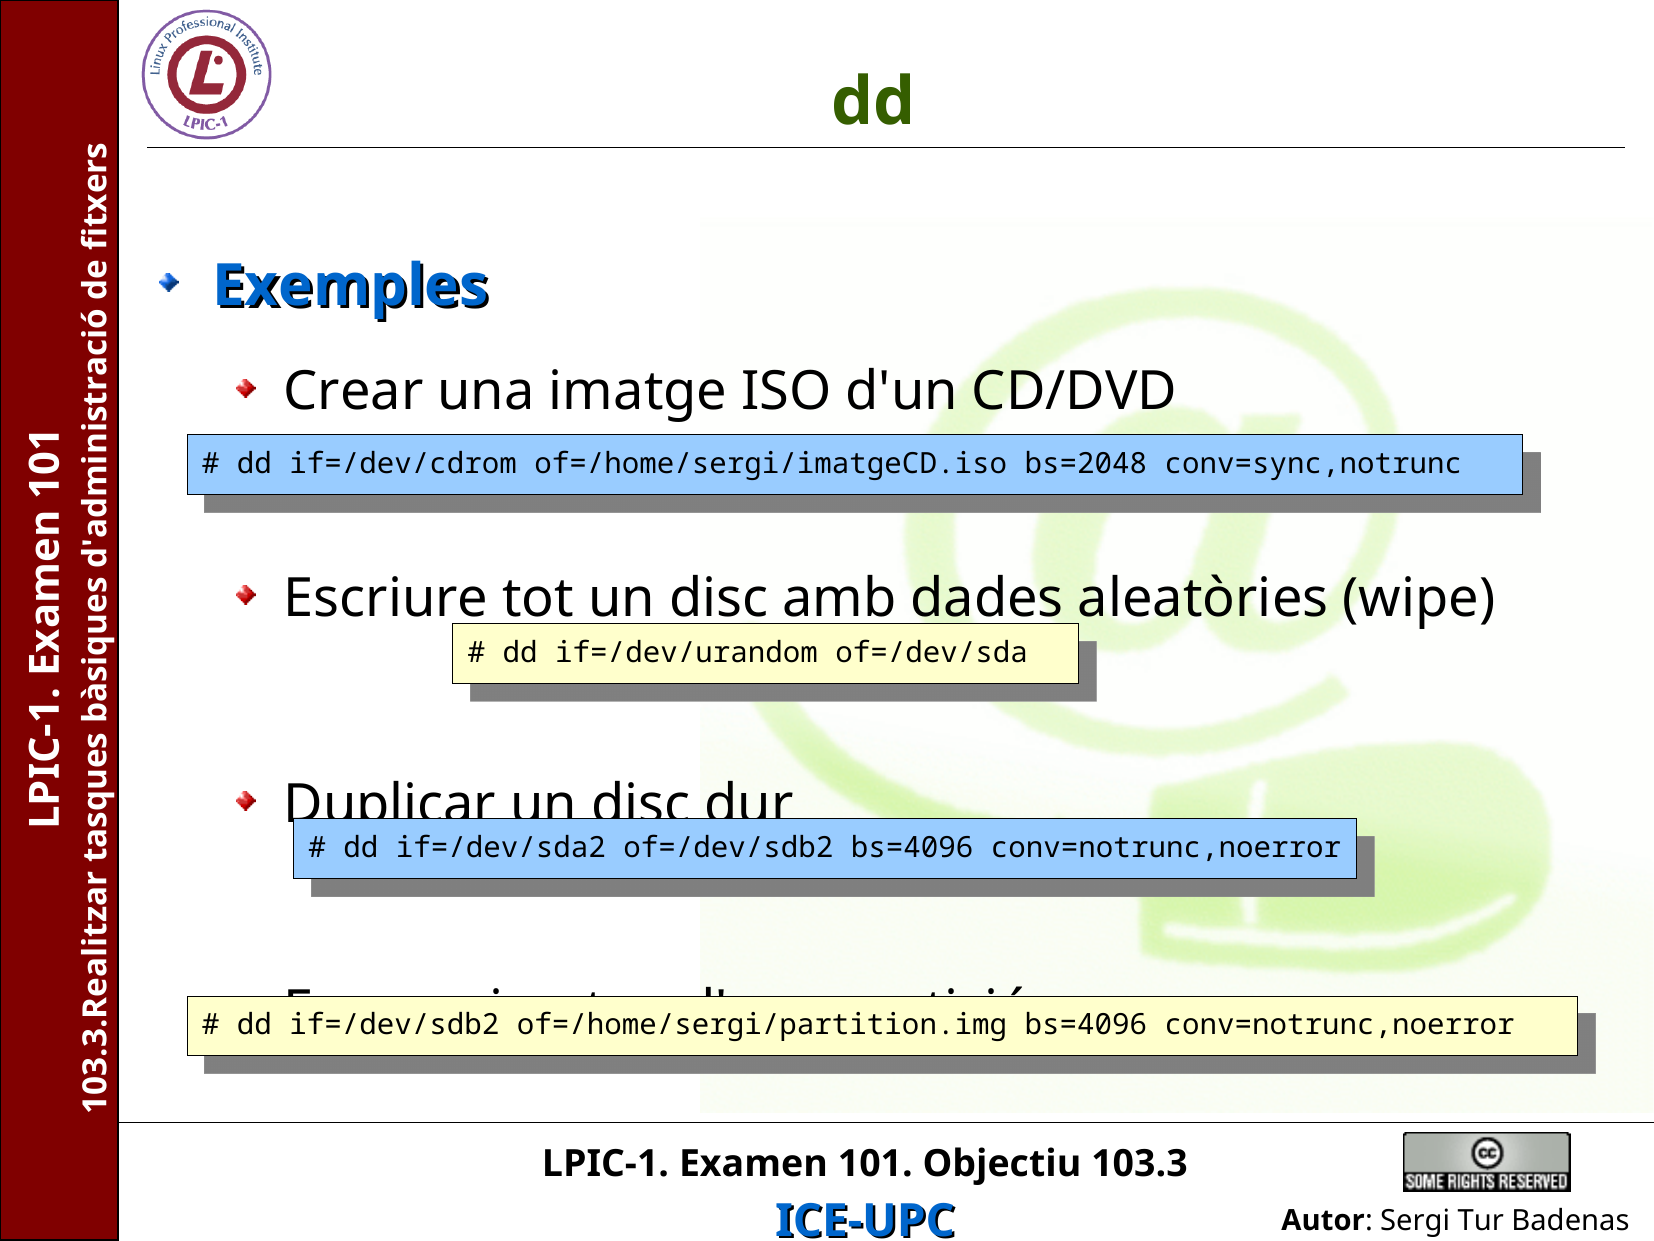

# dd
Exemples
Crear una imatge ISO d'un CD/DVD
Escriure tot un disc amb dades aleatòries (wipe)
Duplicar un disc dur
Fer una imatge d'una partició
# dd if=/dev/cdrom of=/home/sergi/imatgeCD.iso bs=2048 conv=sync,notrunc
# dd if=/dev/urandom of=/dev/sda
# dd if=/dev/sda2 of=/dev/sdb2 bs=4096 conv=notrunc,noerror
# dd if=/dev/sdb2 of=/home/sergi/partition.img bs=4096 conv=notrunc,noerror